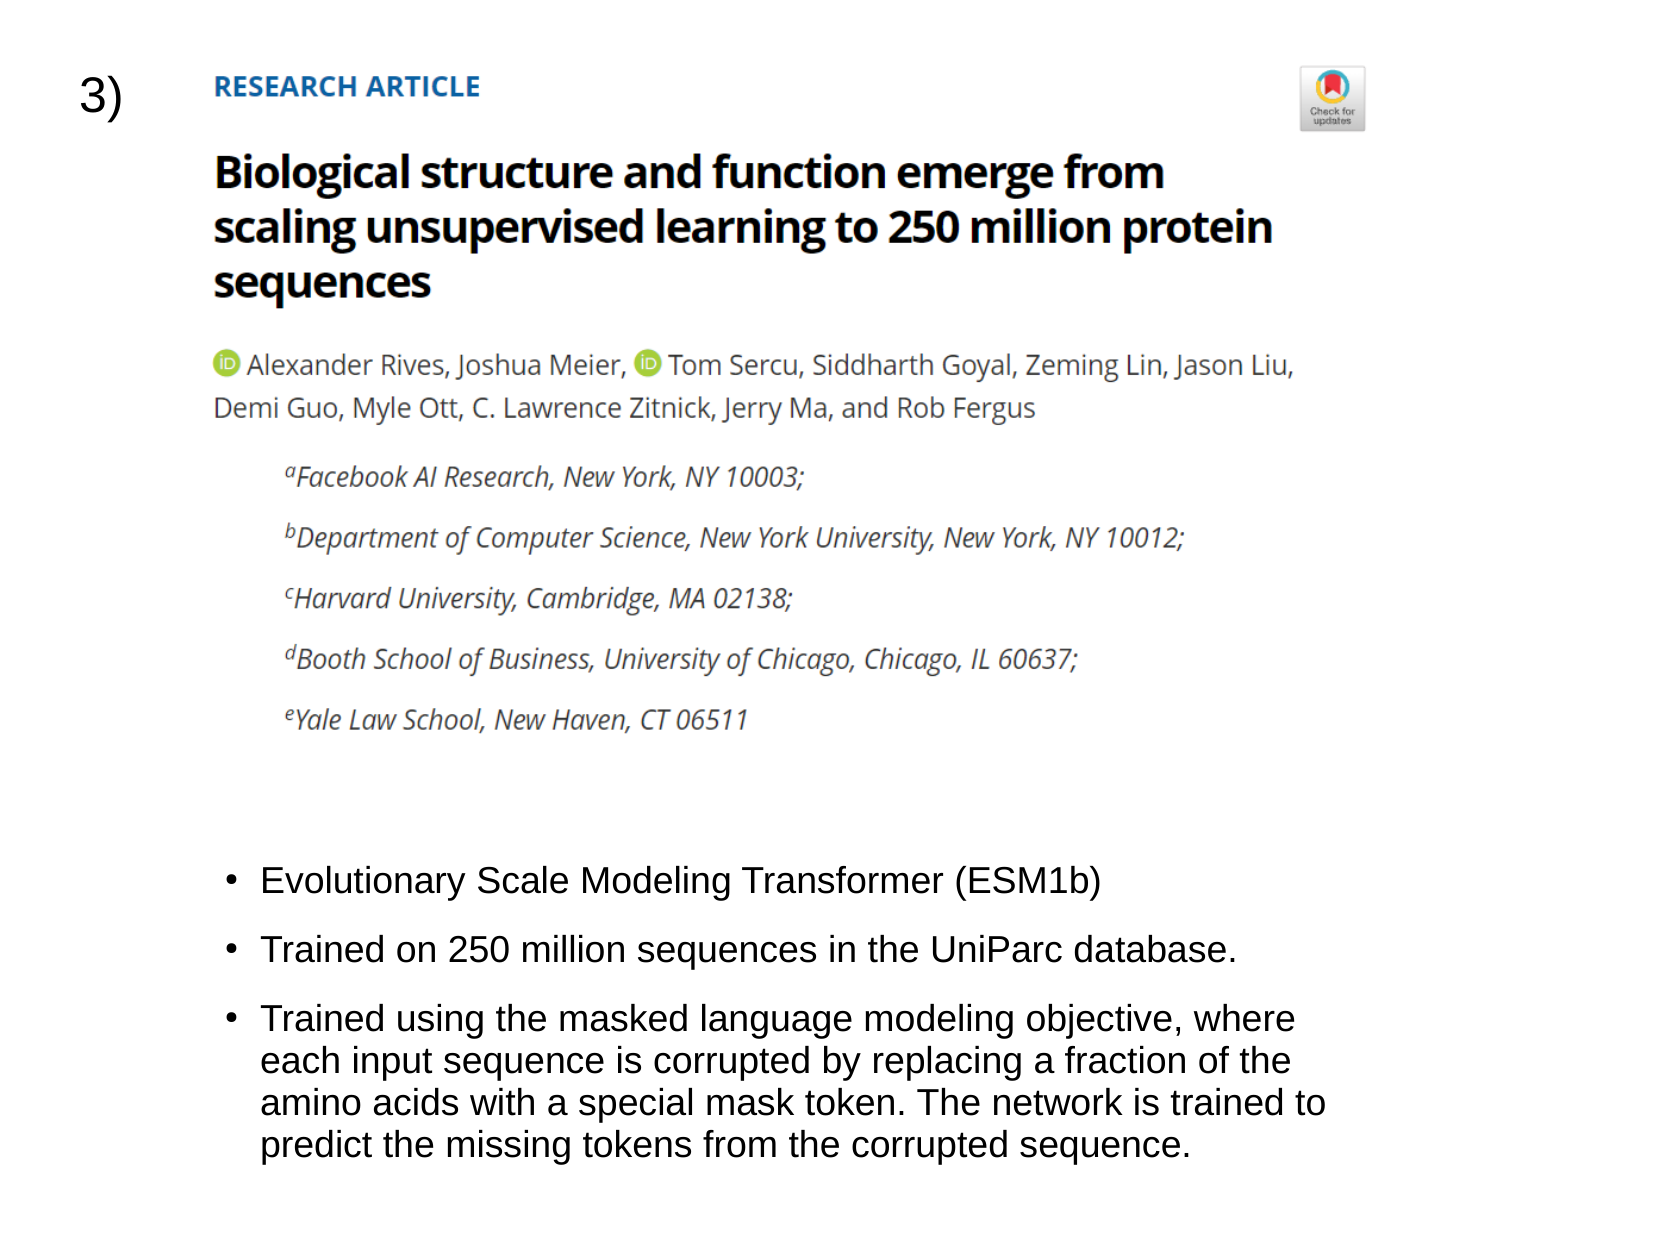

3)
Evolutionary Scale Modeling Transformer (ESM1b)
Trained on 250 million sequences in the UniParc database.
Trained using the masked language modeling objective, where each input sequence is corrupted by replacing a fraction of the amino acids with a special mask token. The network is trained to predict the missing tokens from the corrupted sequence.